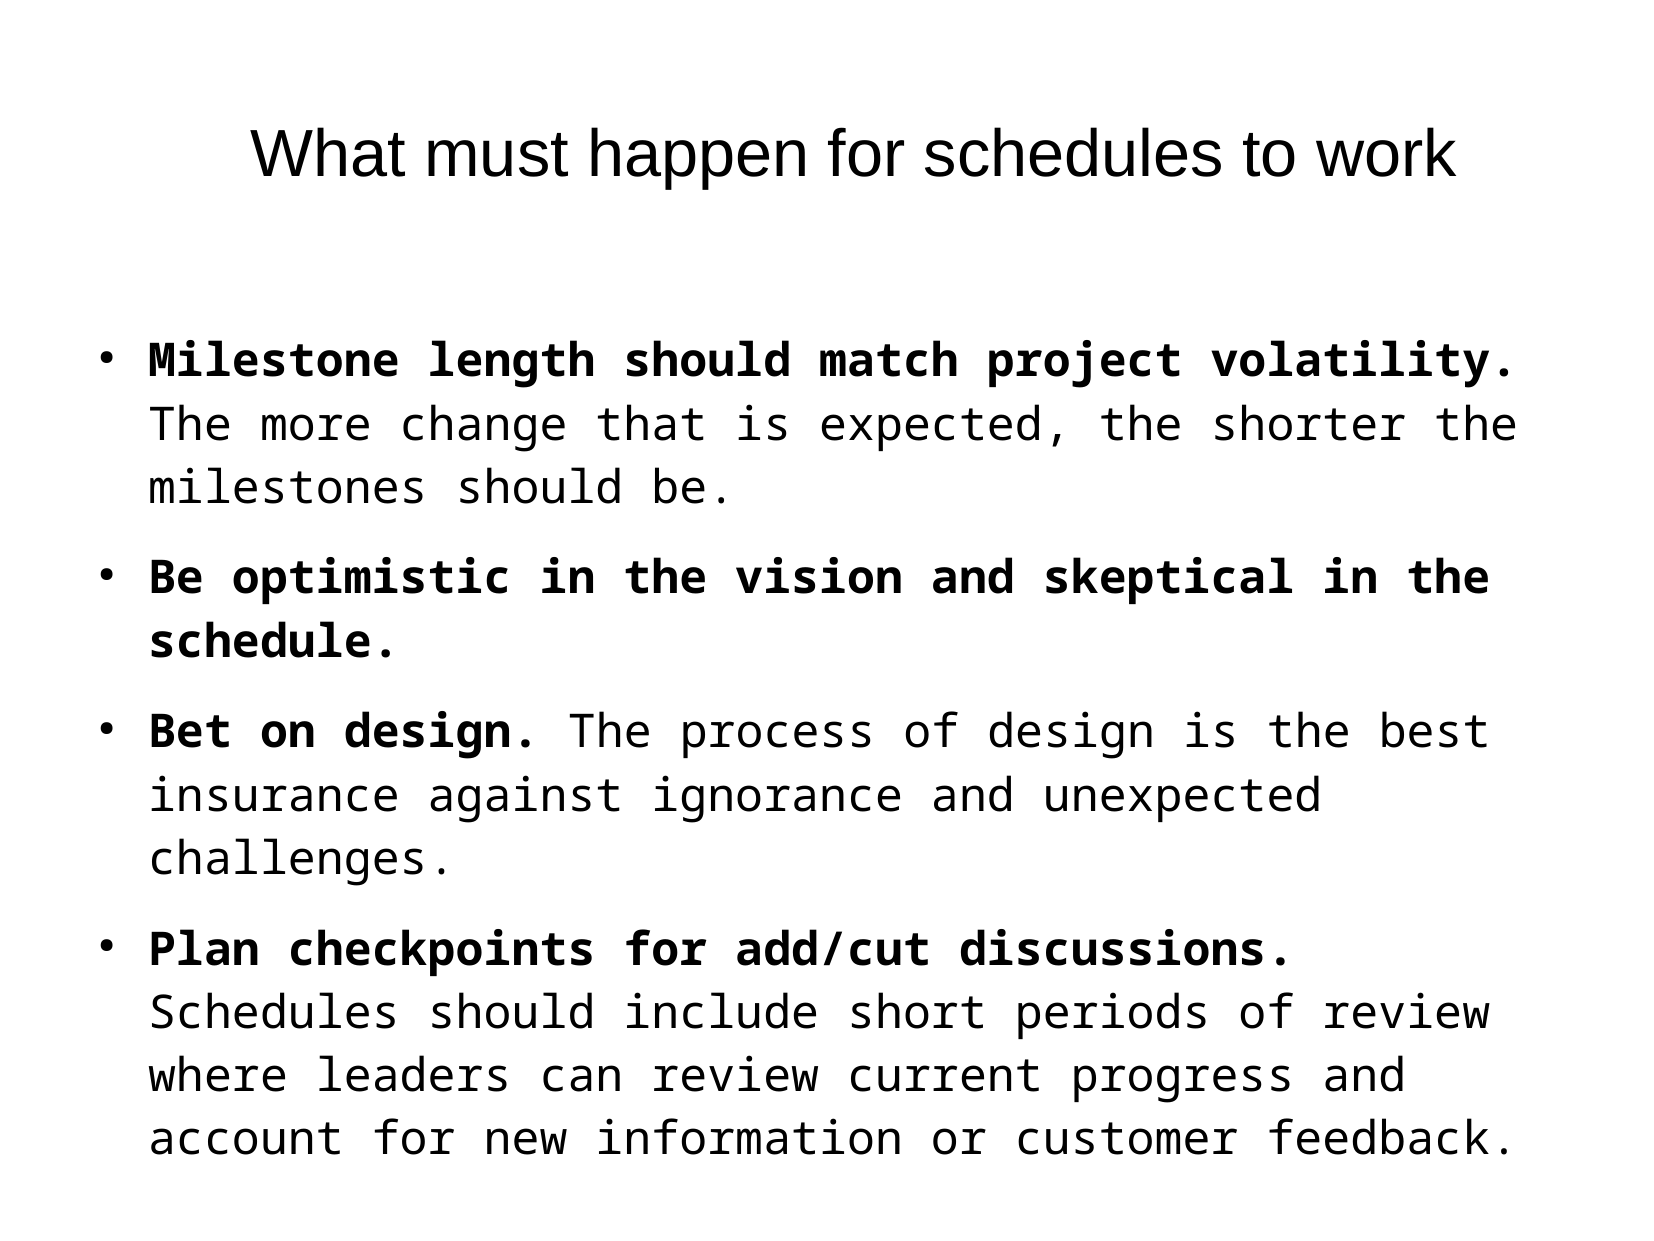

# What must happen for schedules to work
Milestone length should match project volatility. The more change that is expected, the shorter the milestones should be.
Be optimistic in the vision and skeptical in the schedule.
Bet on design. The process of design is the best insurance against ignorance and unexpected challenges.
Plan checkpoints for add/cut discussions. Schedules should include short periods of review where leaders can review current progress and account for new information or customer feedback.